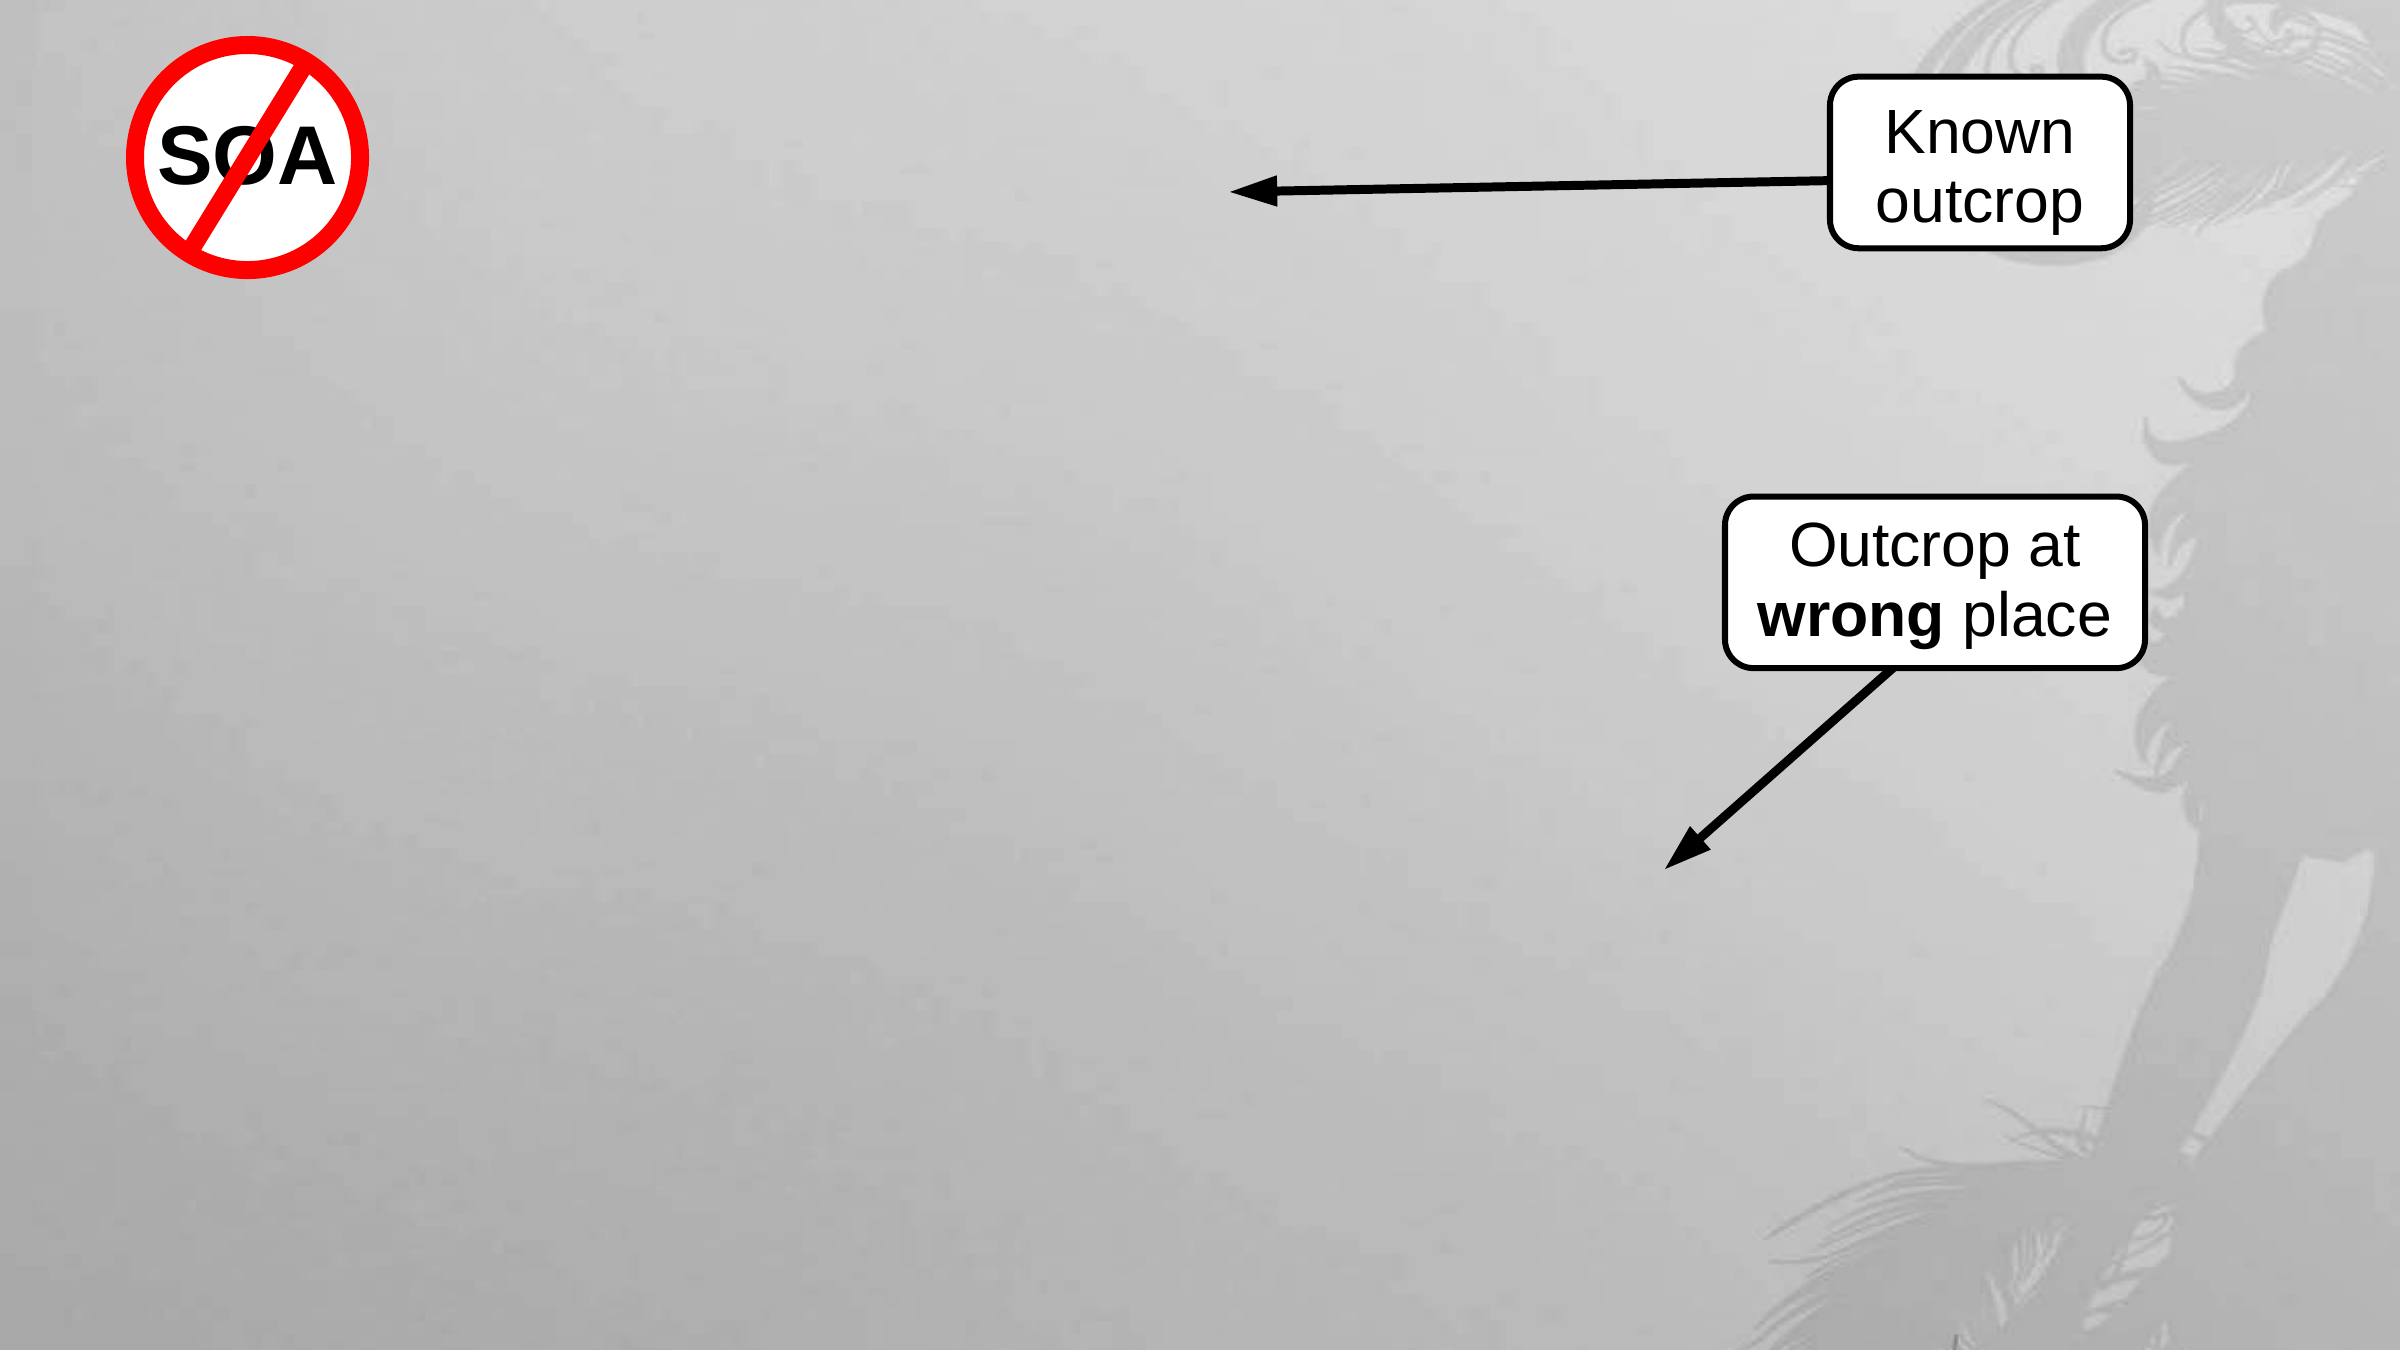

SOA
Known outcrop
Outcrop at wrong place